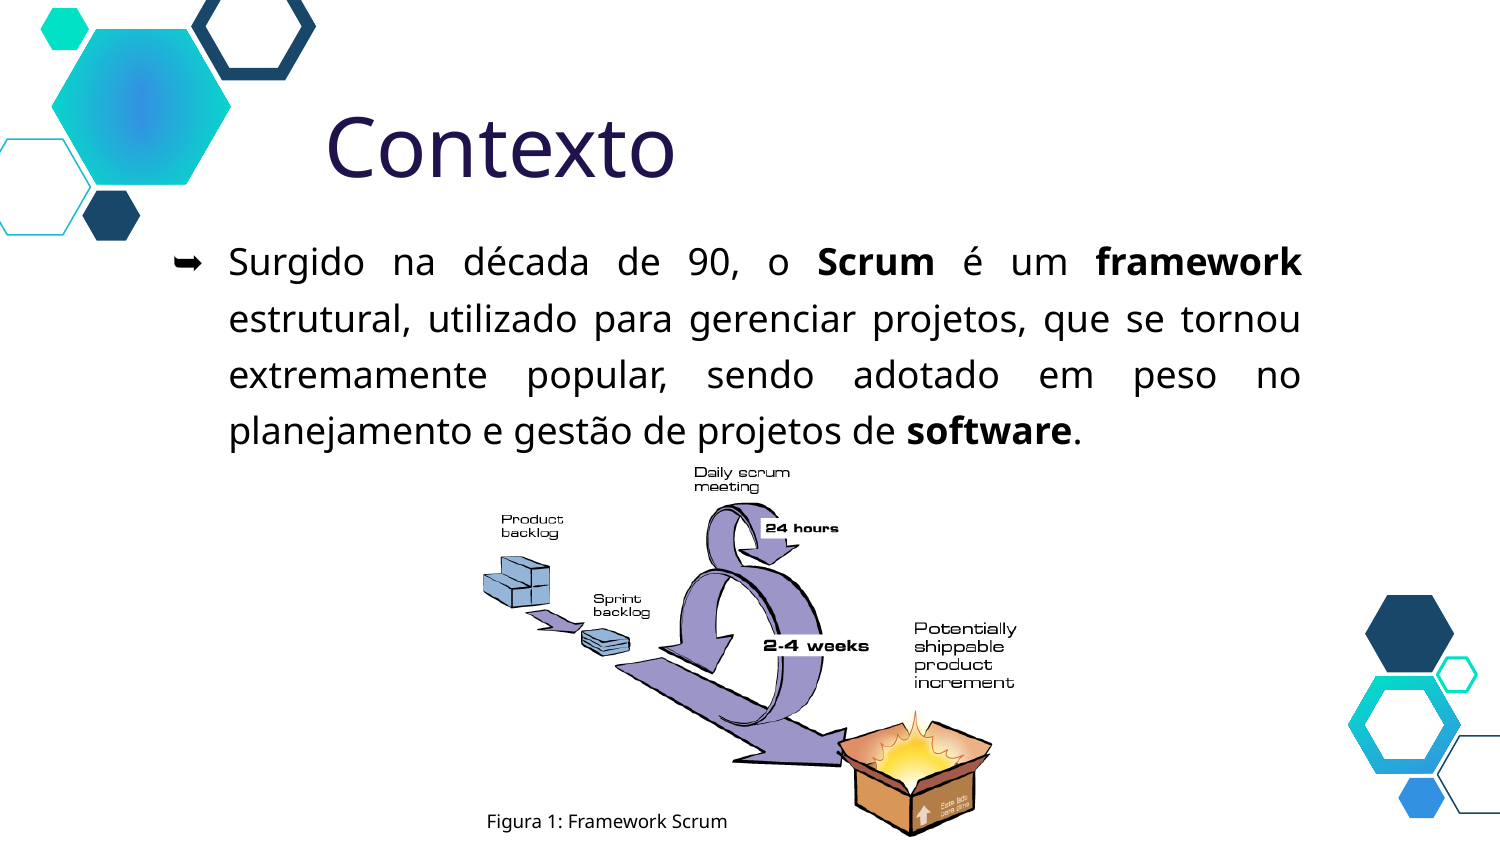

# Contexto
Surgido na década de 90, o Scrum é um framework estrutural, utilizado para gerenciar projetos, que se tornou extremamente popular, sendo adotado em peso no planejamento e gestão de projetos de software.
Figura 1: Framework Scrum